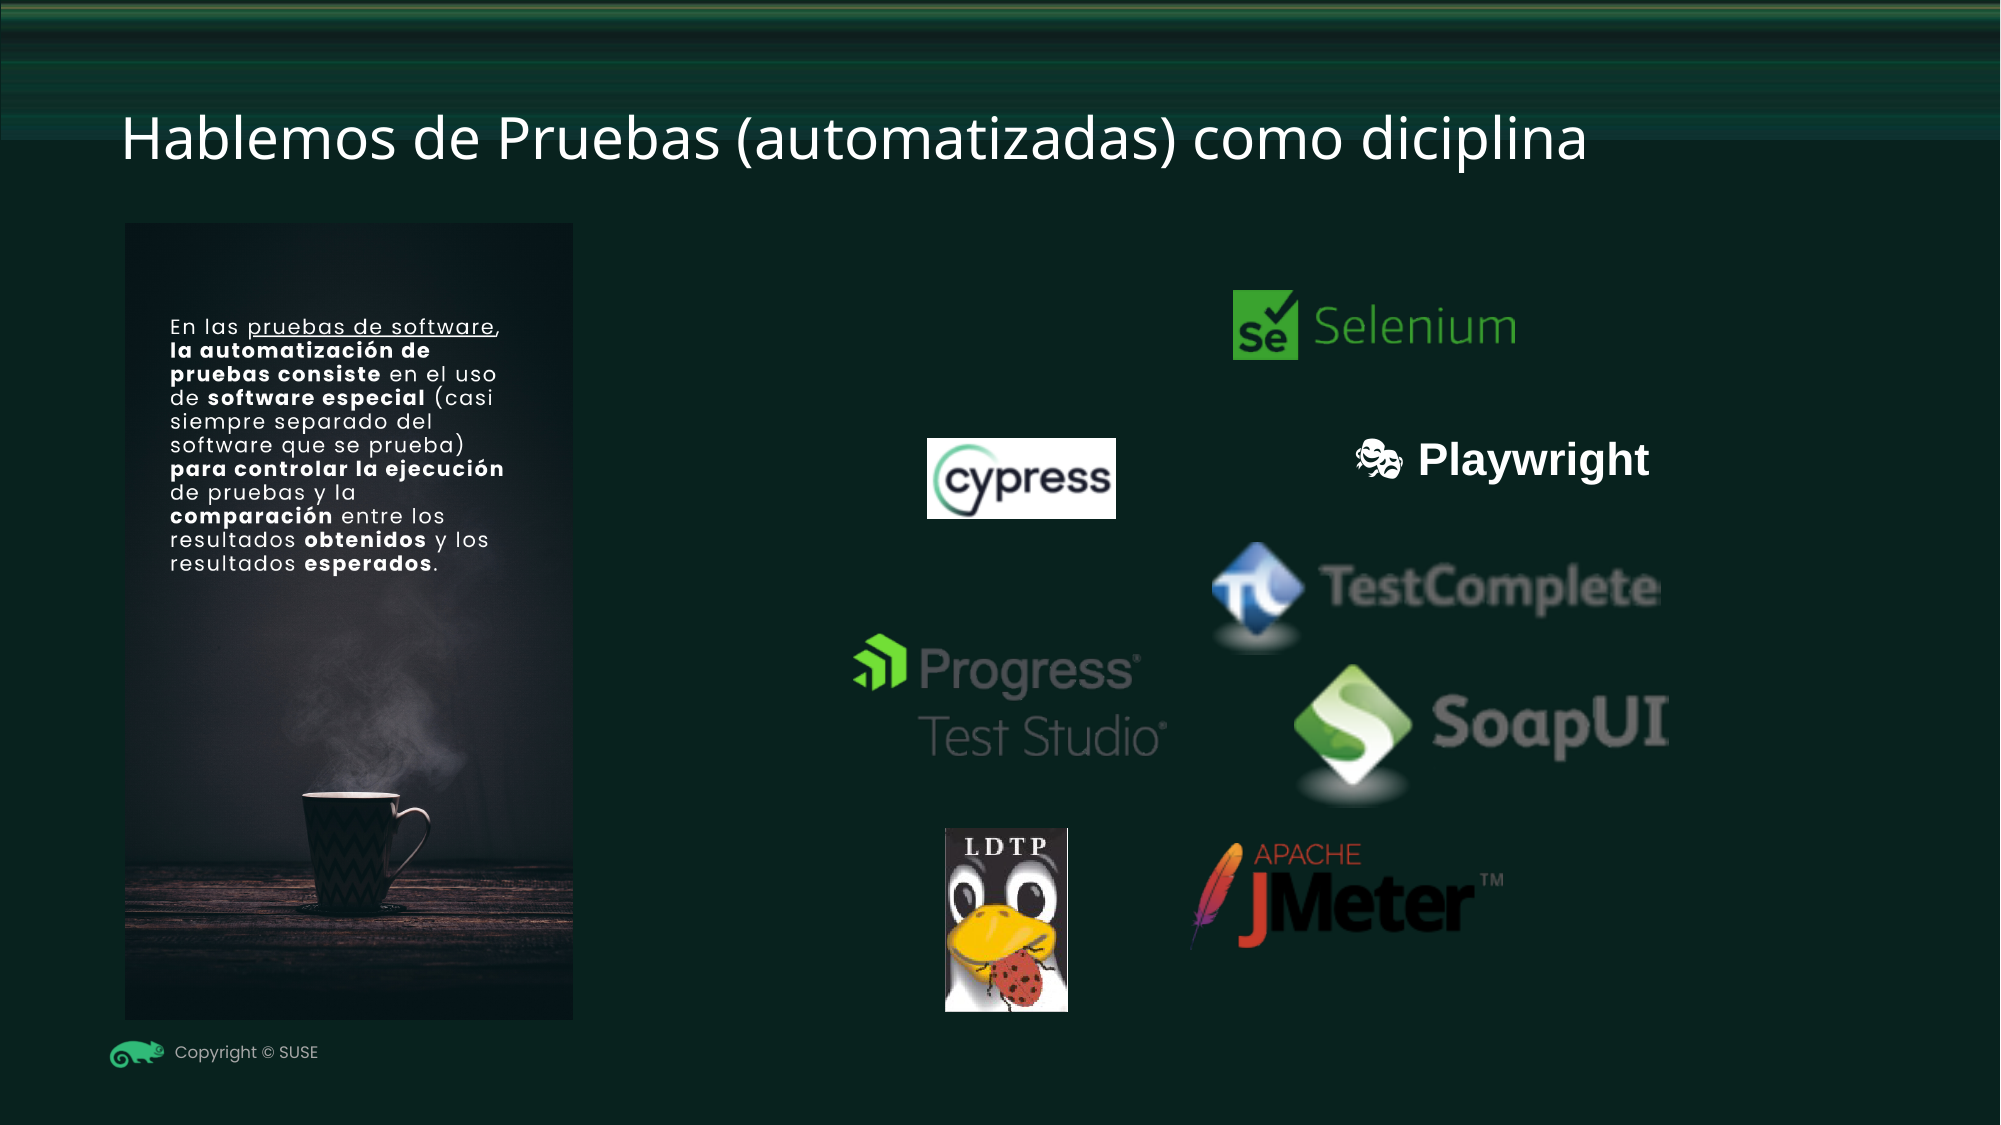

# Hablemos de Pruebas (automatizadas) como diciplina
🎭 Playwright